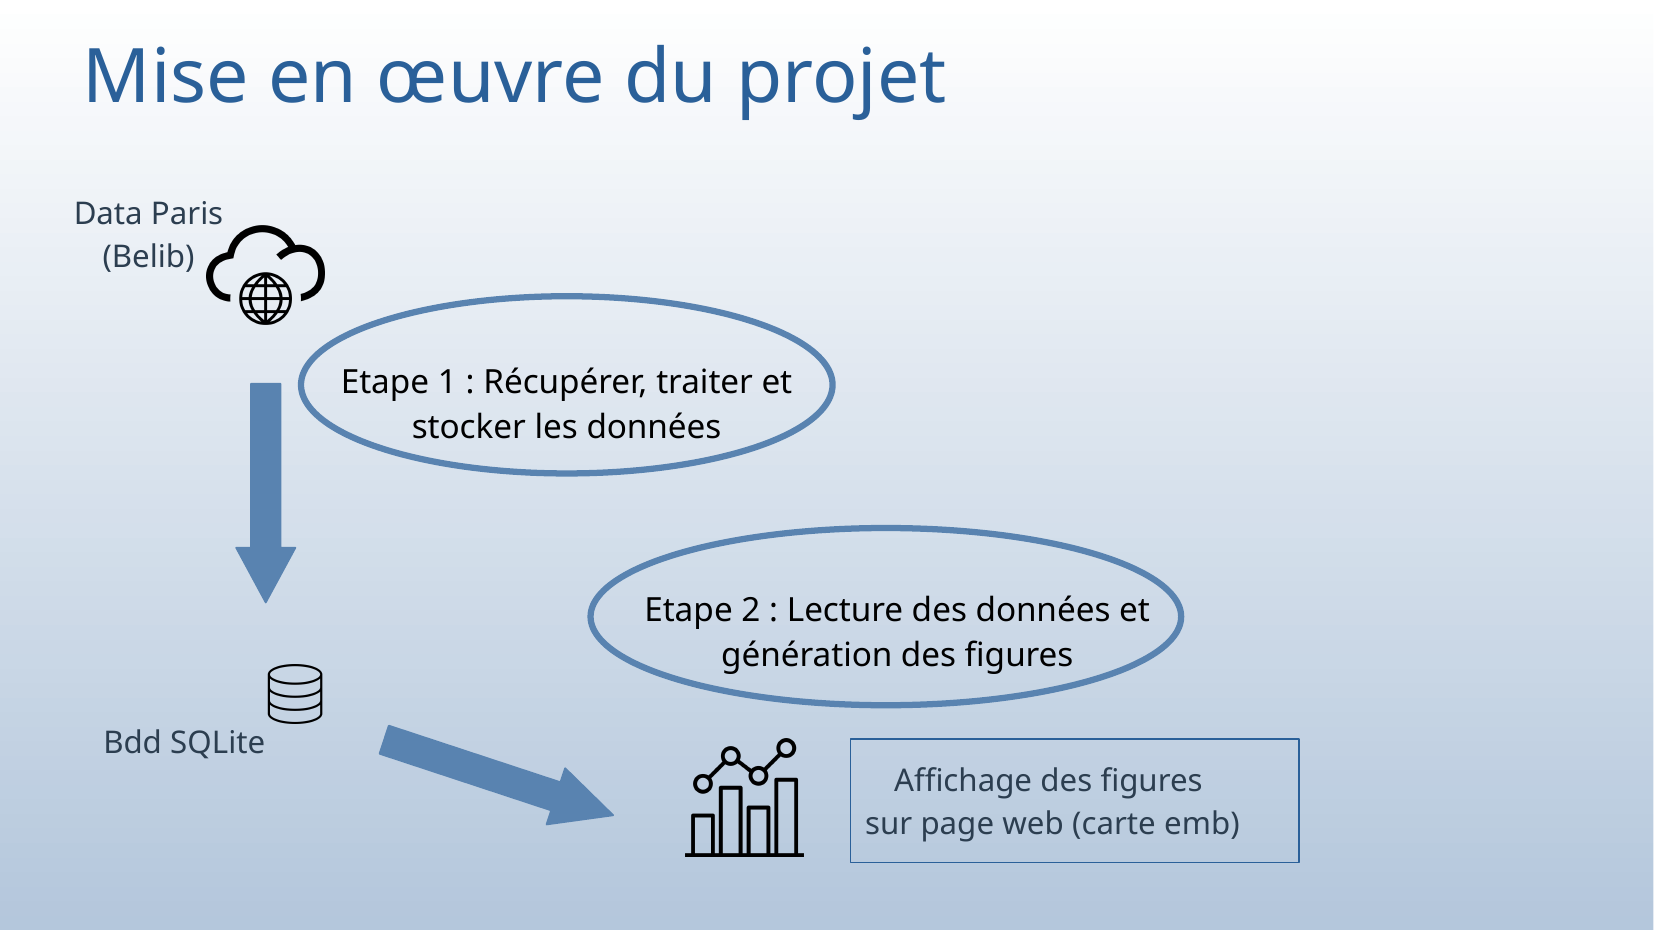

# Mise en œuvre du projet
Data Paris (Belib)
Etape 1 : Récupérer, traiter et stocker les données
Etape 2 : Lecture des données et génération des figures
Bdd SQLite
Affichage des figures
sur page web (carte emb)